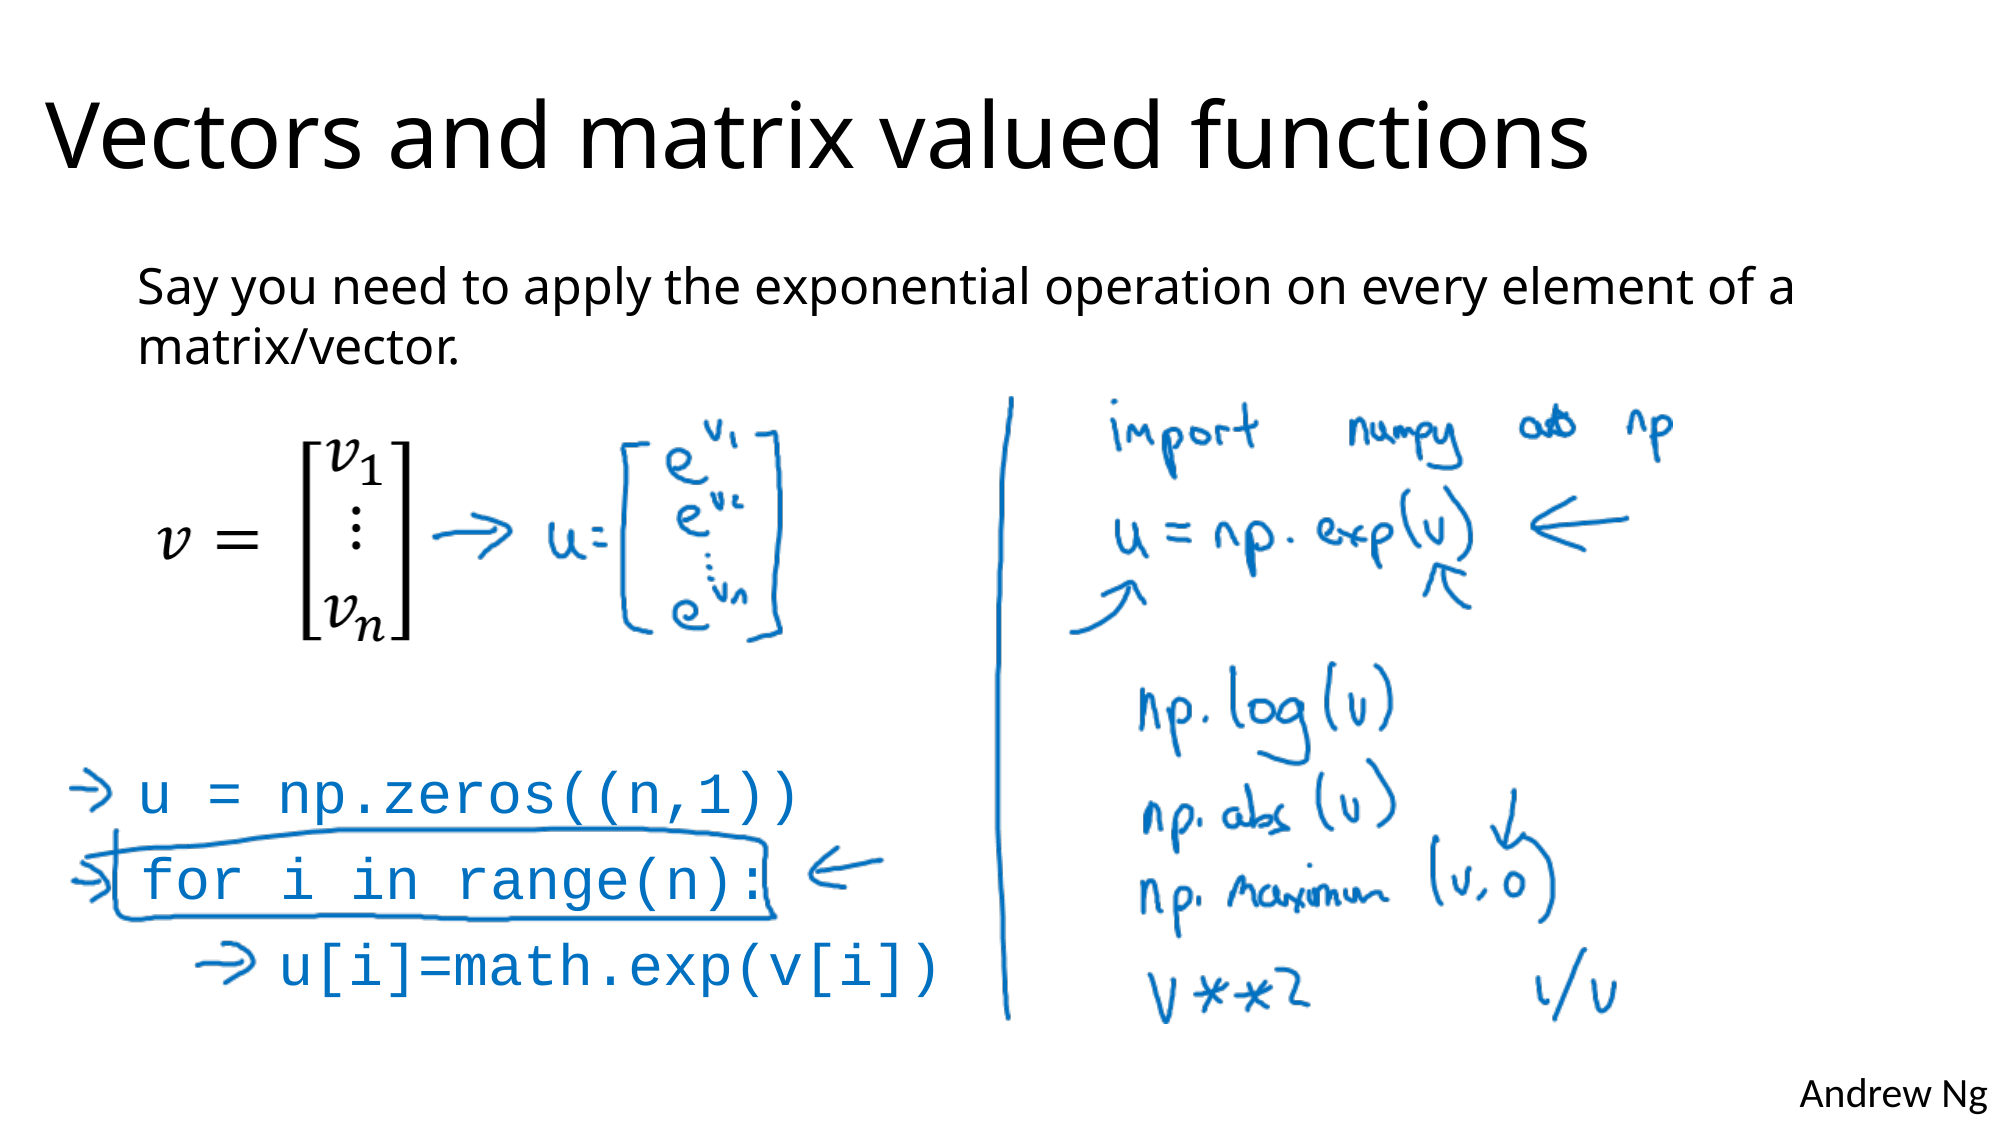

# Vectors and matrix valued functions
Say you need to apply the exponential operation on every element of a matrix/vector.
u = np.zeros((n,1))
for i in range(n):
u[i]=math.exp(v[i])